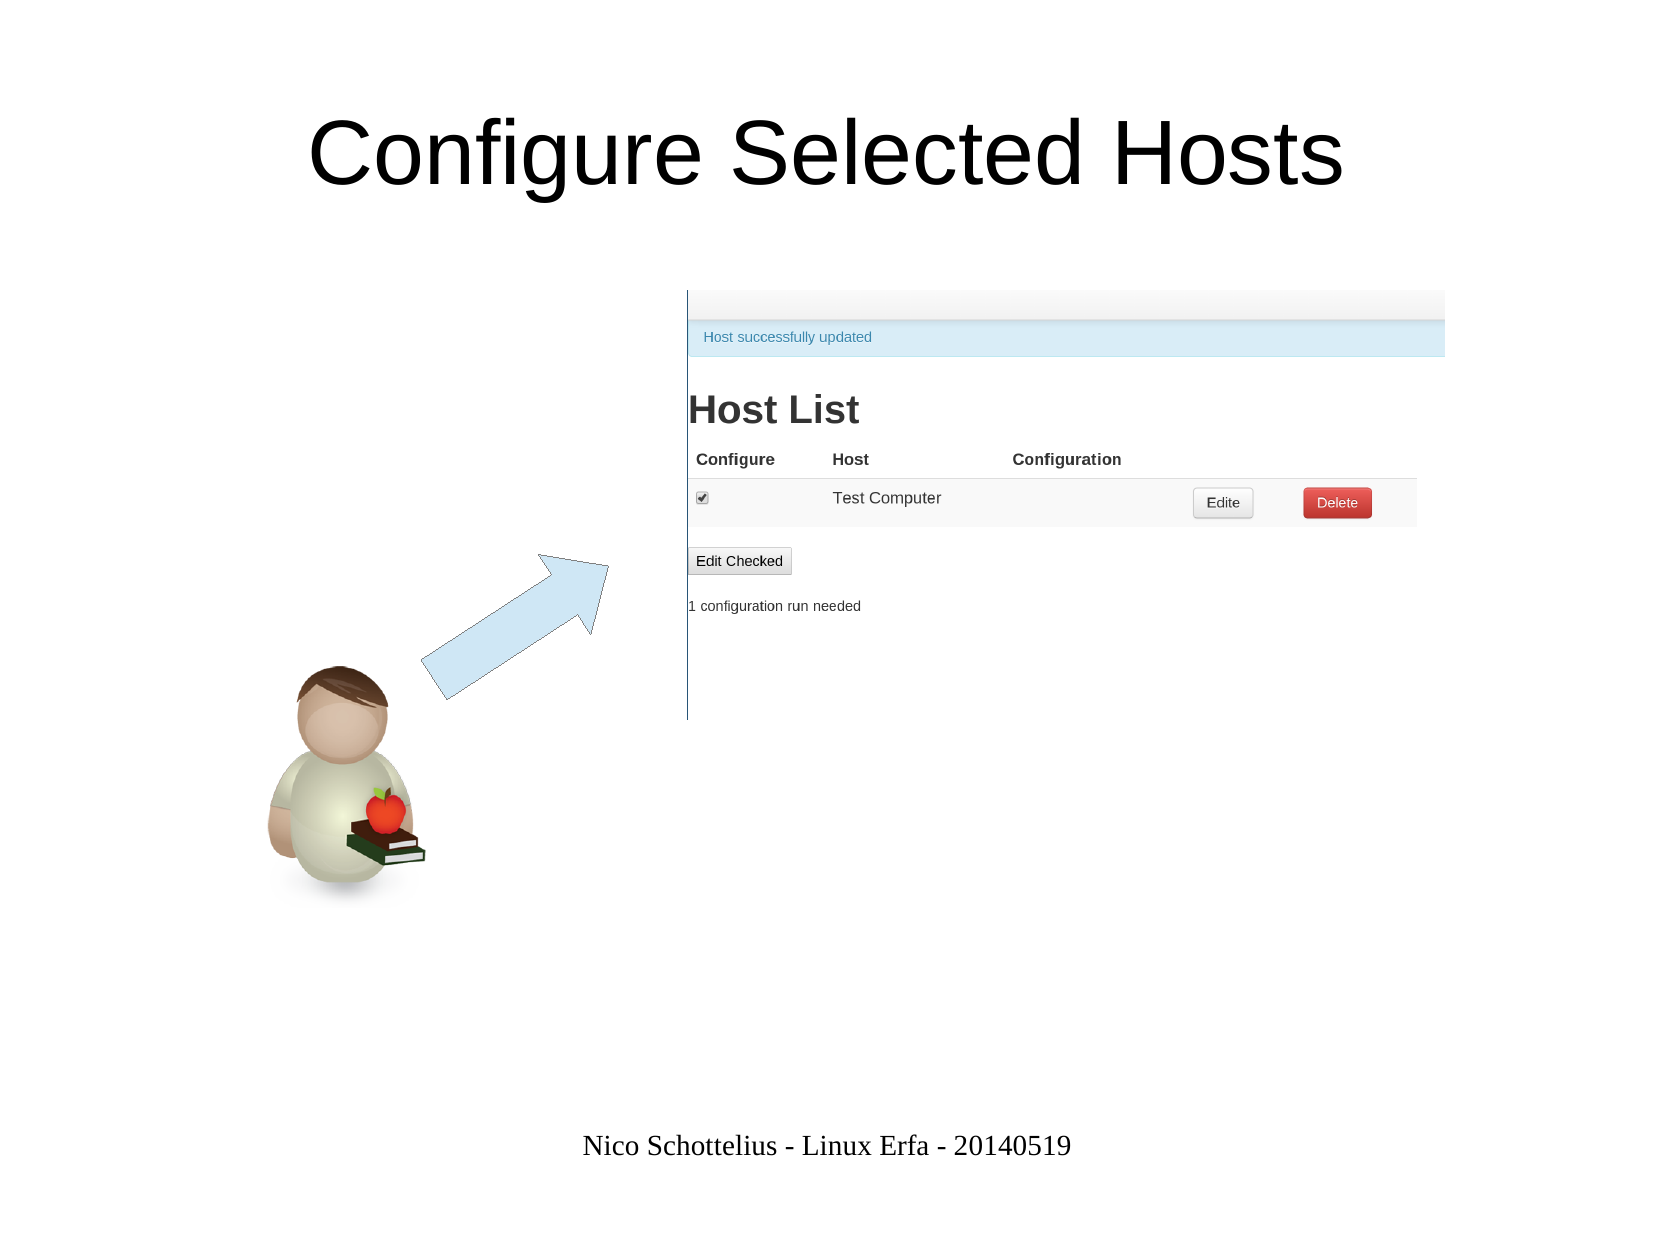

# Configure Selected Hosts
Nico Schottelius - Linux Erfa - 20140519